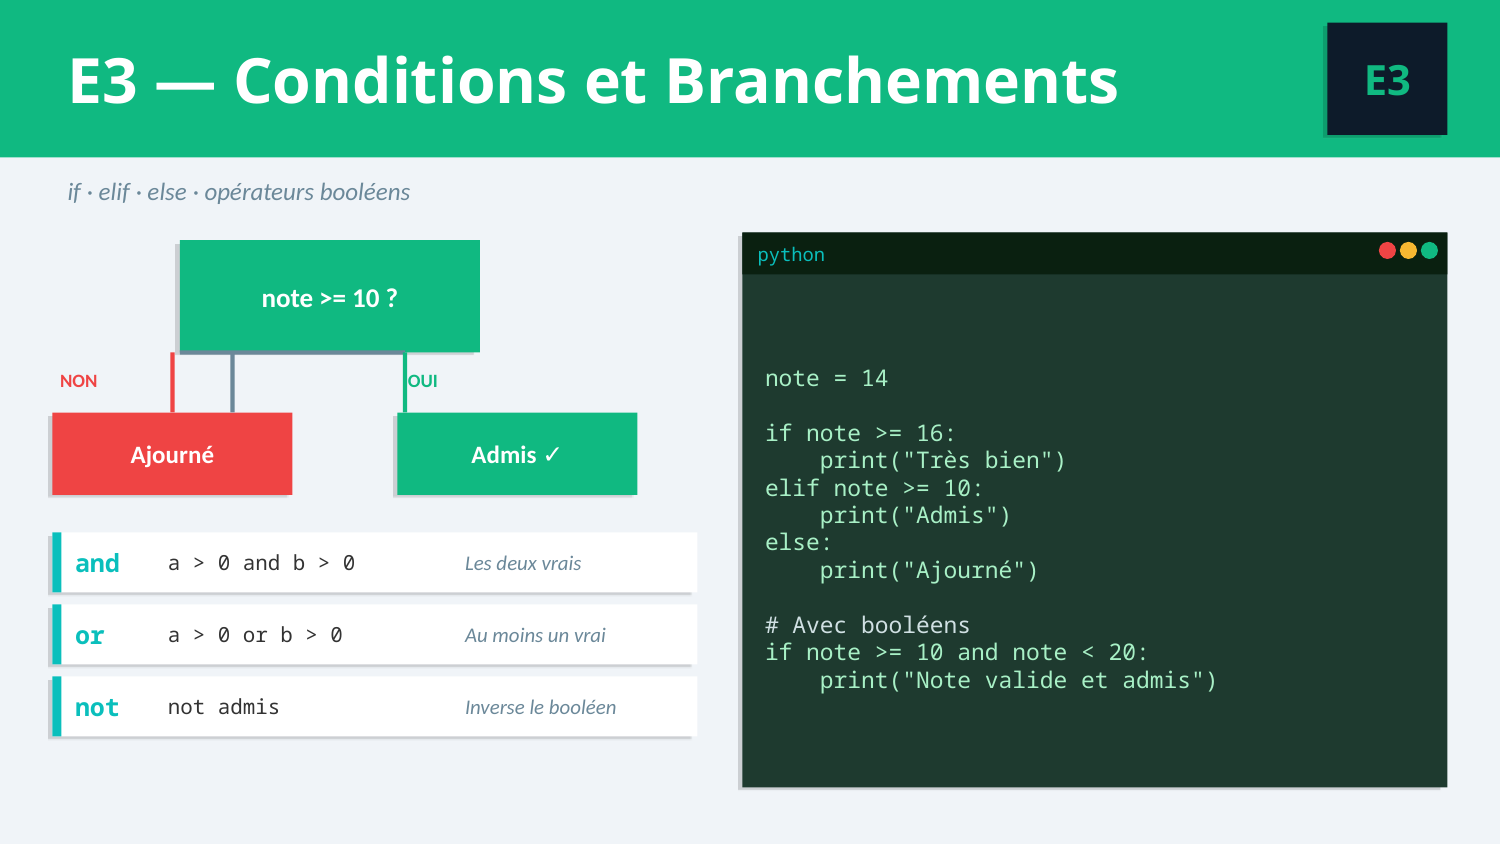

E3 — Conditions et Branchements
E3
if · elif · else · opérateurs booléens
python
note >= 10 ?
note = 14
if note >= 16:
 print("Très bien")
elif note >= 10:
 print("Admis")
else:
 print("Ajourné")
# Avec booléens
if note >= 10 and note < 20:
 print("Note valide et admis")
NON
OUI
Ajourné
Admis ✓
and
a > 0 and b > 0
Les deux vrais
or
a > 0 or b > 0
Au moins un vrai
not
not admis
Inverse le booléen